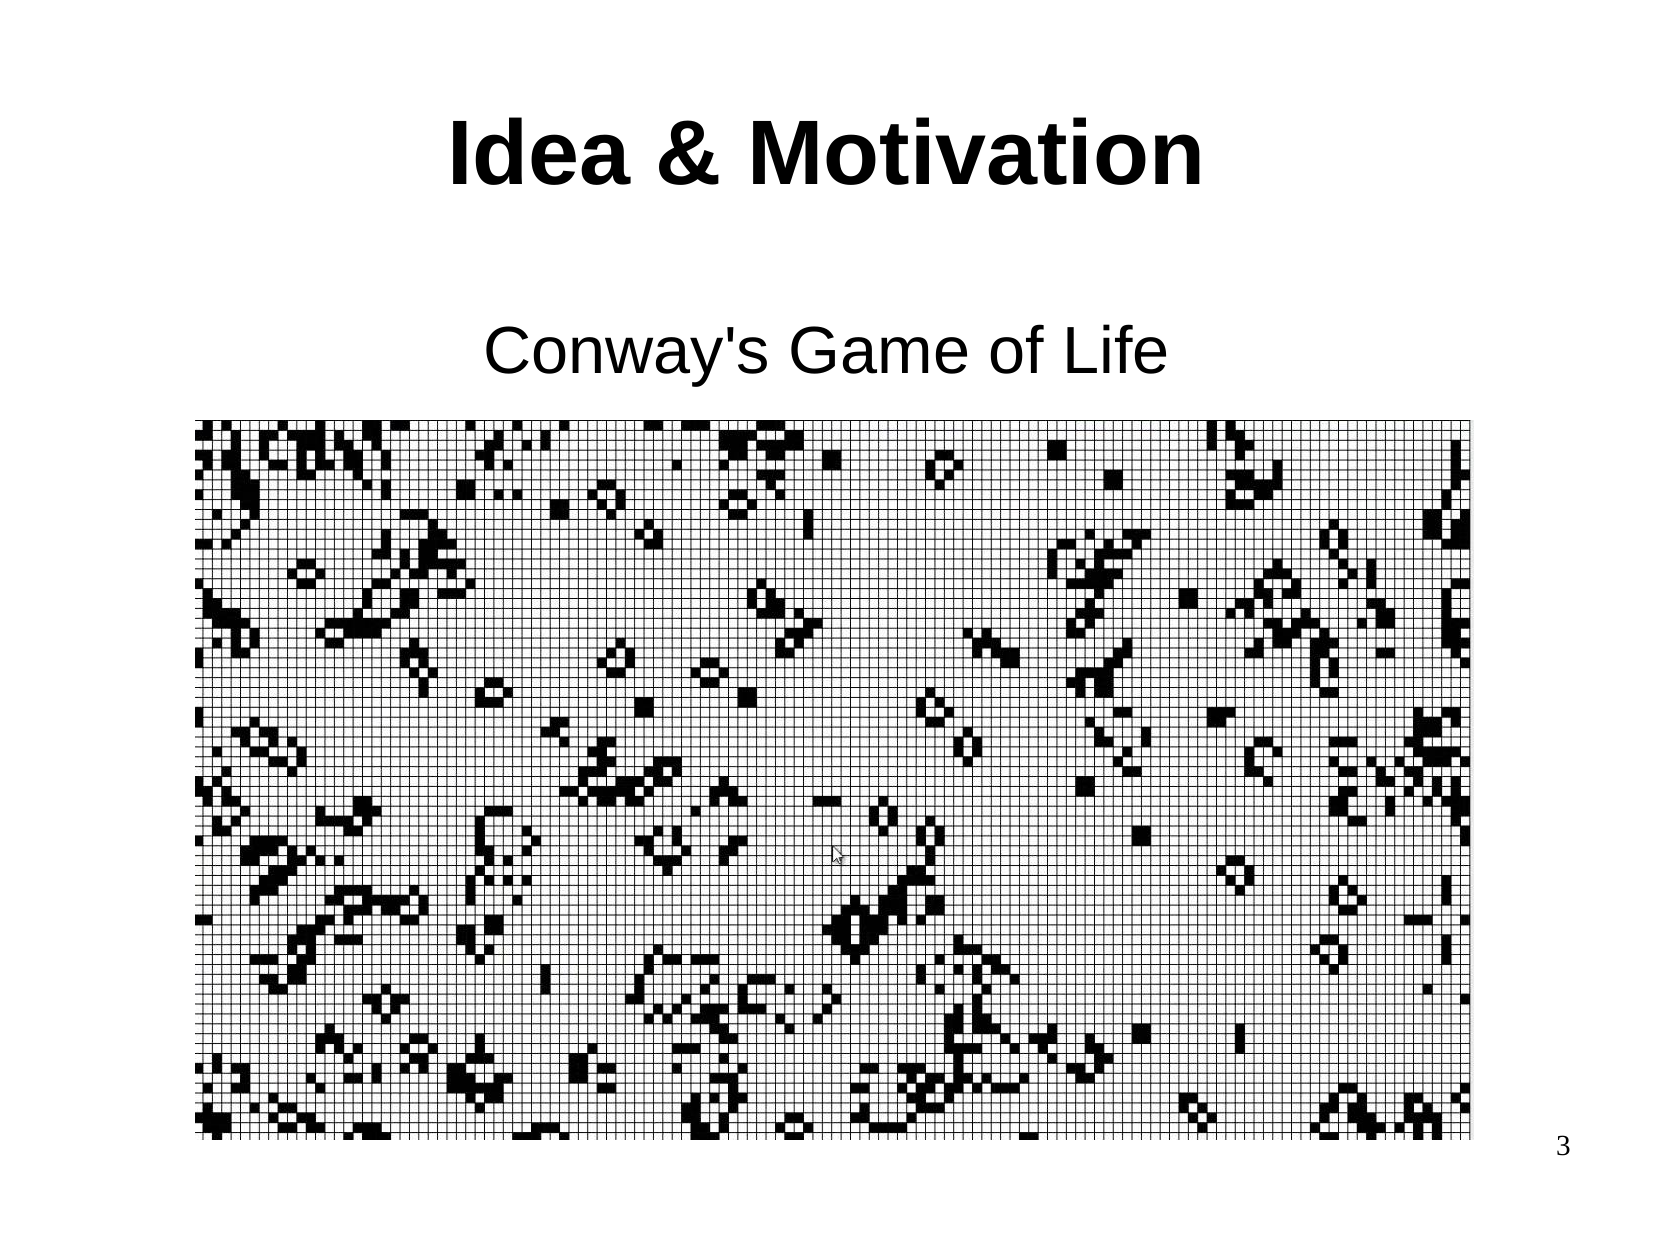

# Idea & Motivation
Conway's Game of Life
3